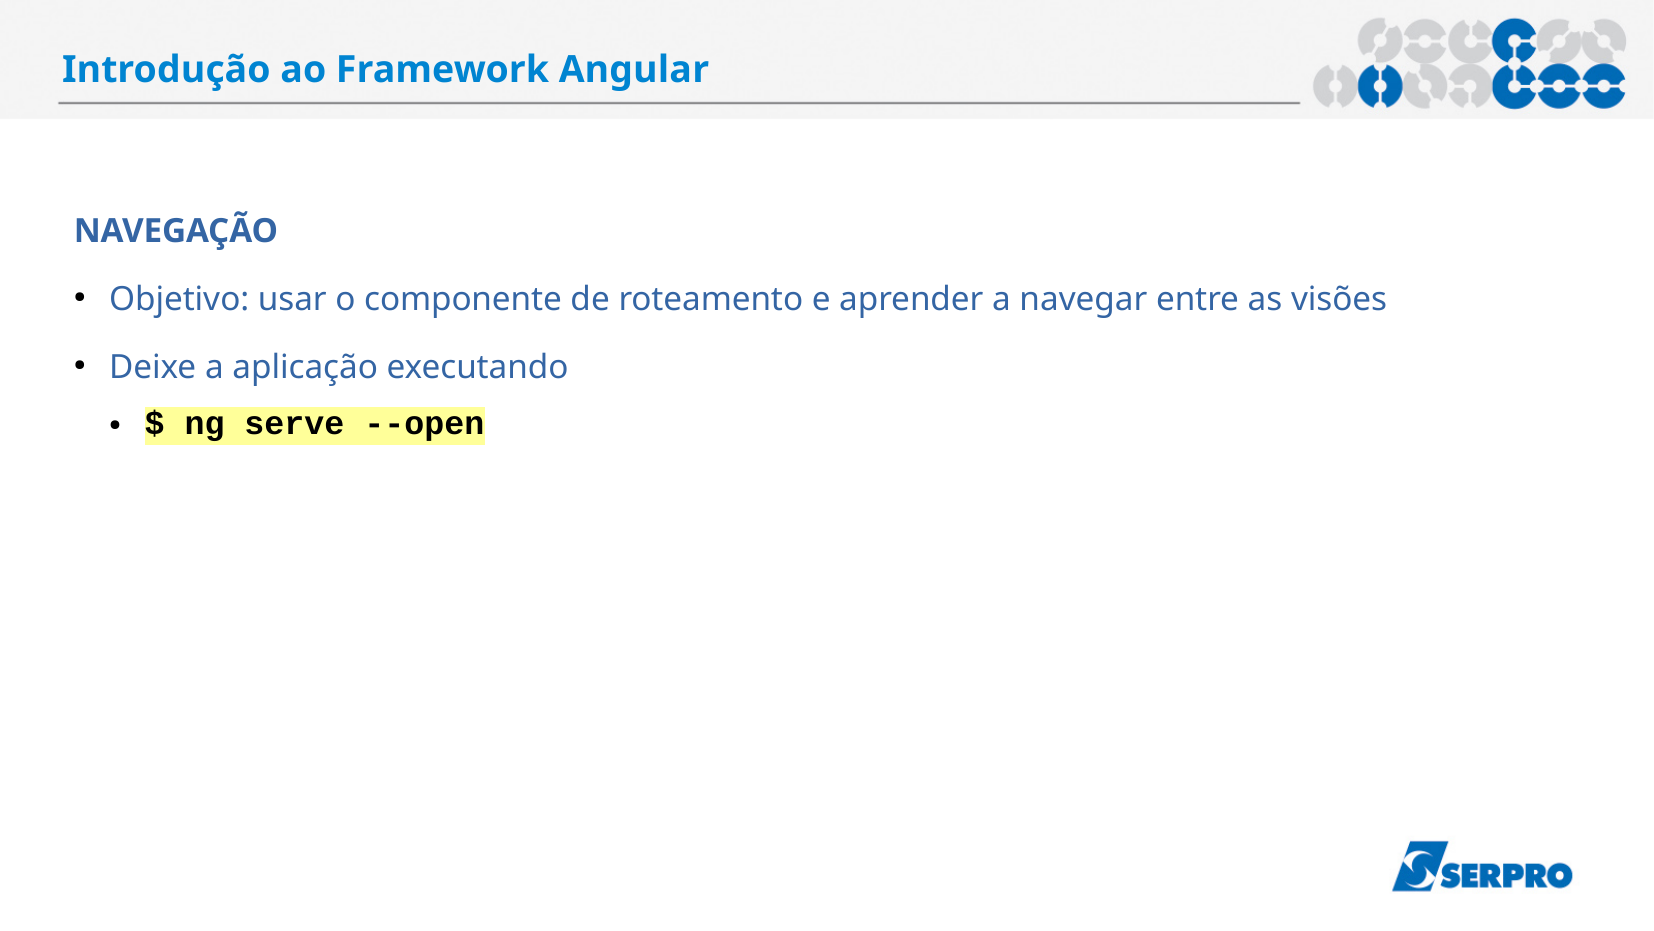

Introdução ao Framework Angular
NAVEGAÇÃO
Objetivo: usar o componente de roteamento e aprender a navegar entre as visões
Deixe a aplicação executando
$ ng serve --open